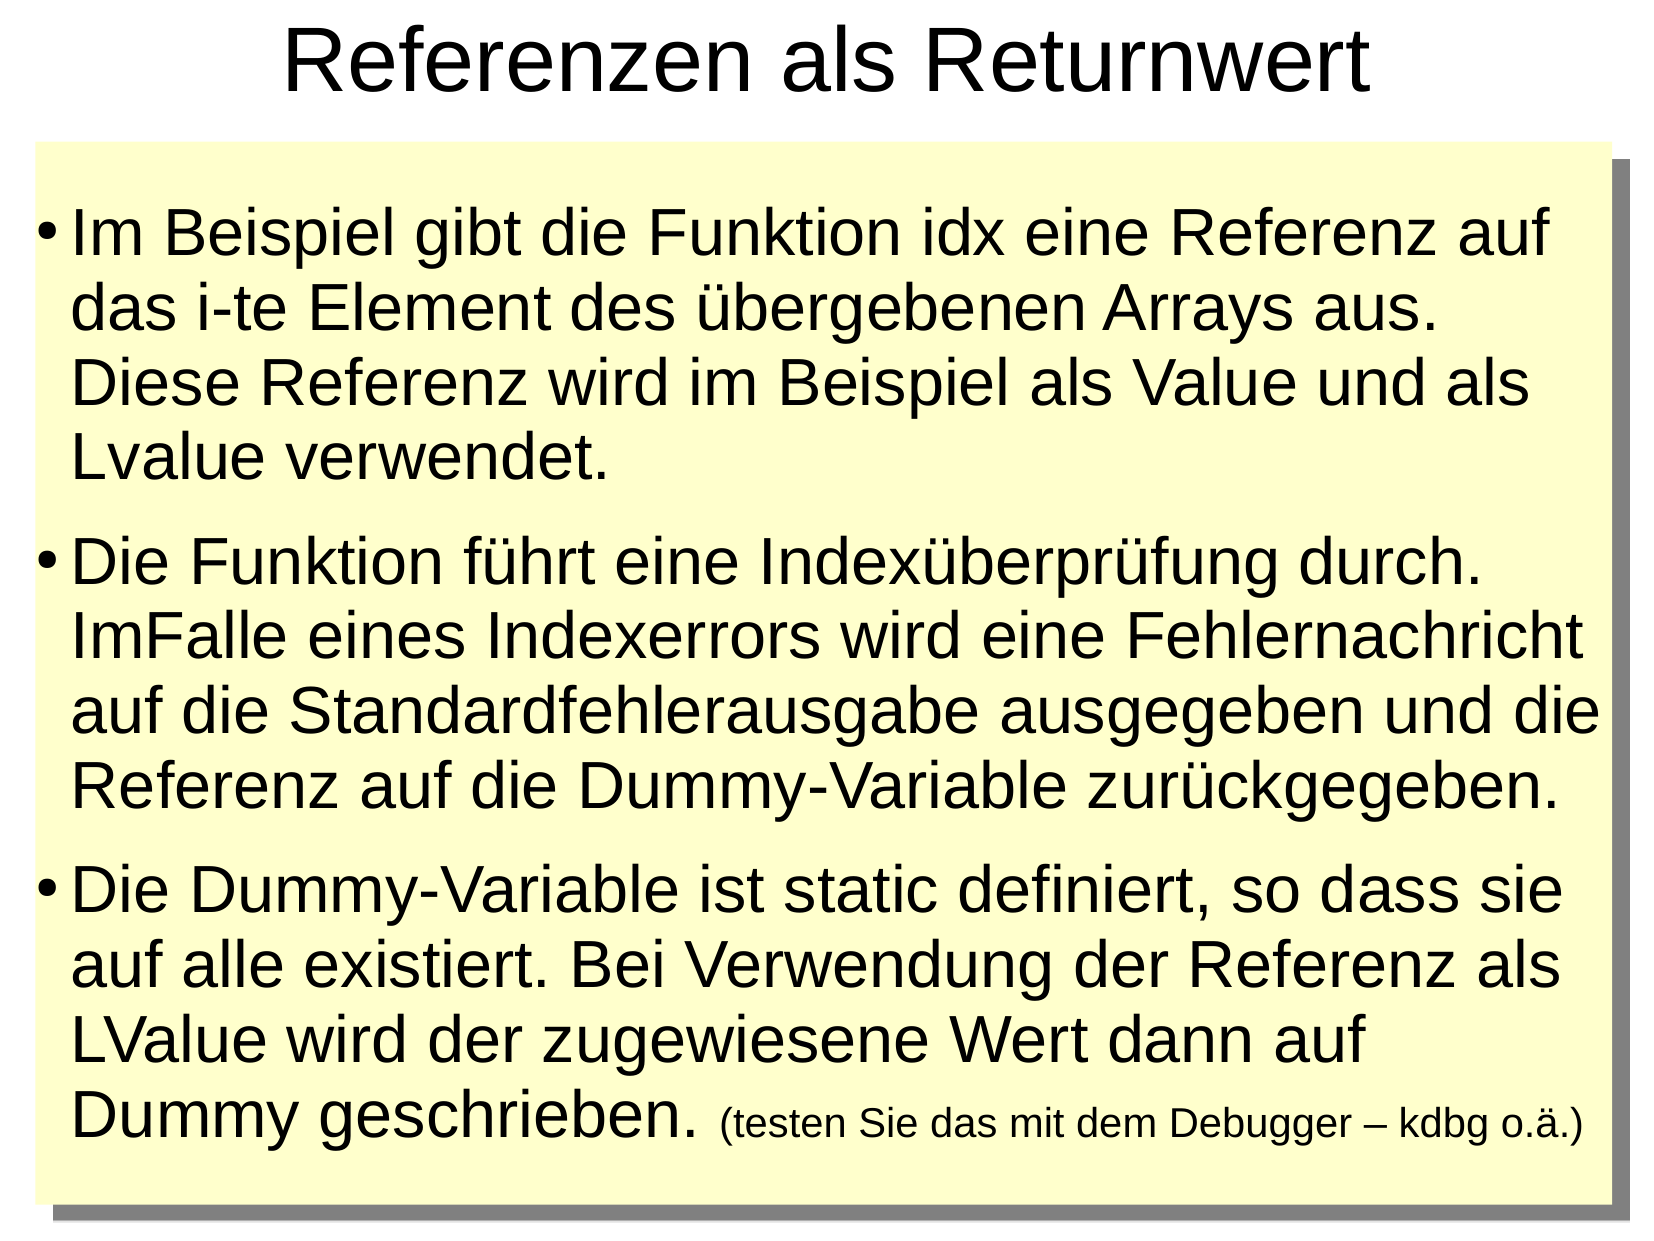

# Referenzen als Returnwert
Im Beispiel gibt die Funktion idx eine Referenz auf das i-te Element des übergebenen Arrays aus. Diese Referenz wird im Beispiel als Value und als Lvalue verwendet.
Die Funktion führt eine Indexüberprüfung durch. ImFalle eines Indexerrors wird eine Fehlernachricht auf die Standardfehlerausgabe ausgegeben und die Referenz auf die Dummy-Variable zurückgegeben.
Die Dummy-Variable ist static definiert, so dass sie auf alle existiert. Bei Verwendung der Referenz als LValue wird der zugewiesene Wert dann auf Dummy geschrieben. (testen Sie das mit dem Debugger – kdbg o.ä.)
19